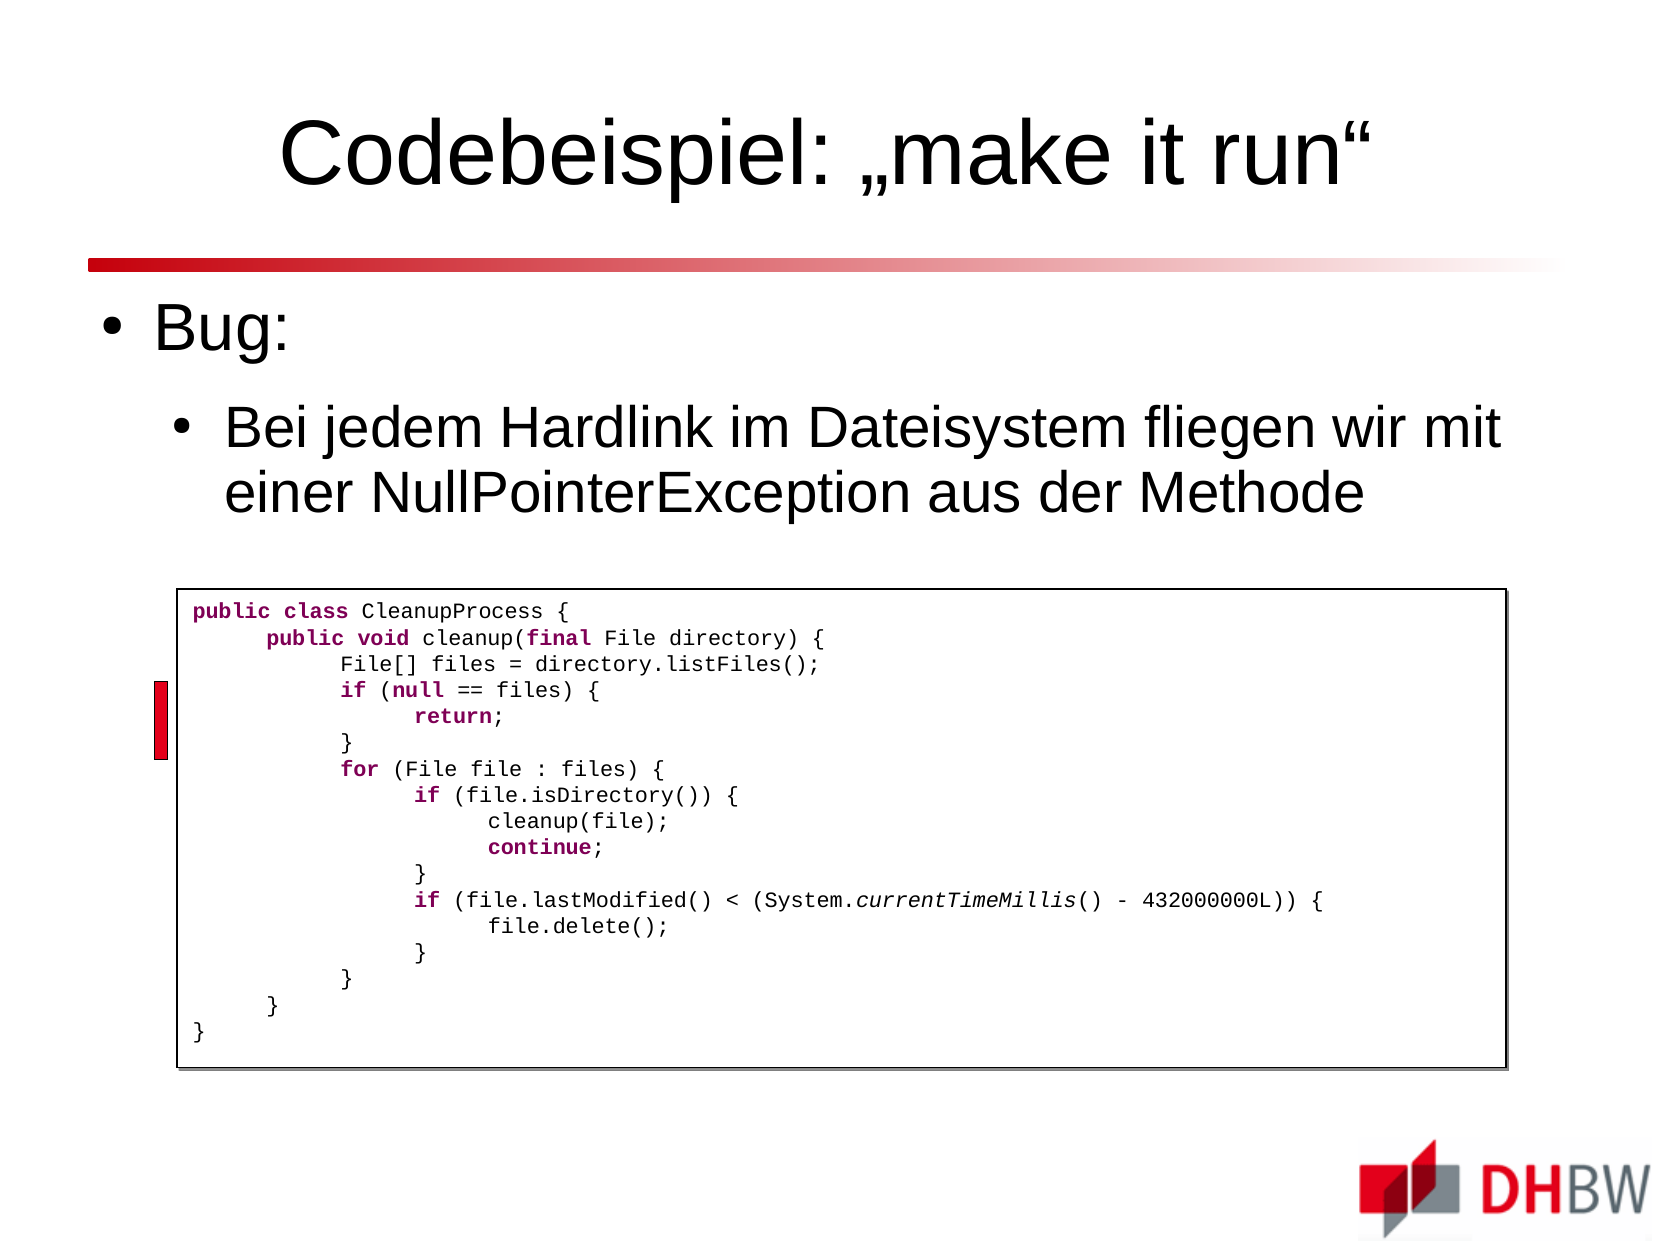

# Codebeispiel: „make it run“
Bug:
Bei jedem Hardlink im Dateisystem fliegen wir mit einer NullPointerException aus der Methode
public class CleanupProcess {
	public void cleanup(final File directory) {
		File[] files = directory.listFiles();
		if (null == files) {
			return;
		}
		for (File file : files) {
			if (file.isDirectory()) {
				cleanup(file);
				continue;
			}
			if (file.lastModified() < (System.currentTimeMillis() - 432000000L)) {
				file.delete();
			}
		}
	}
}